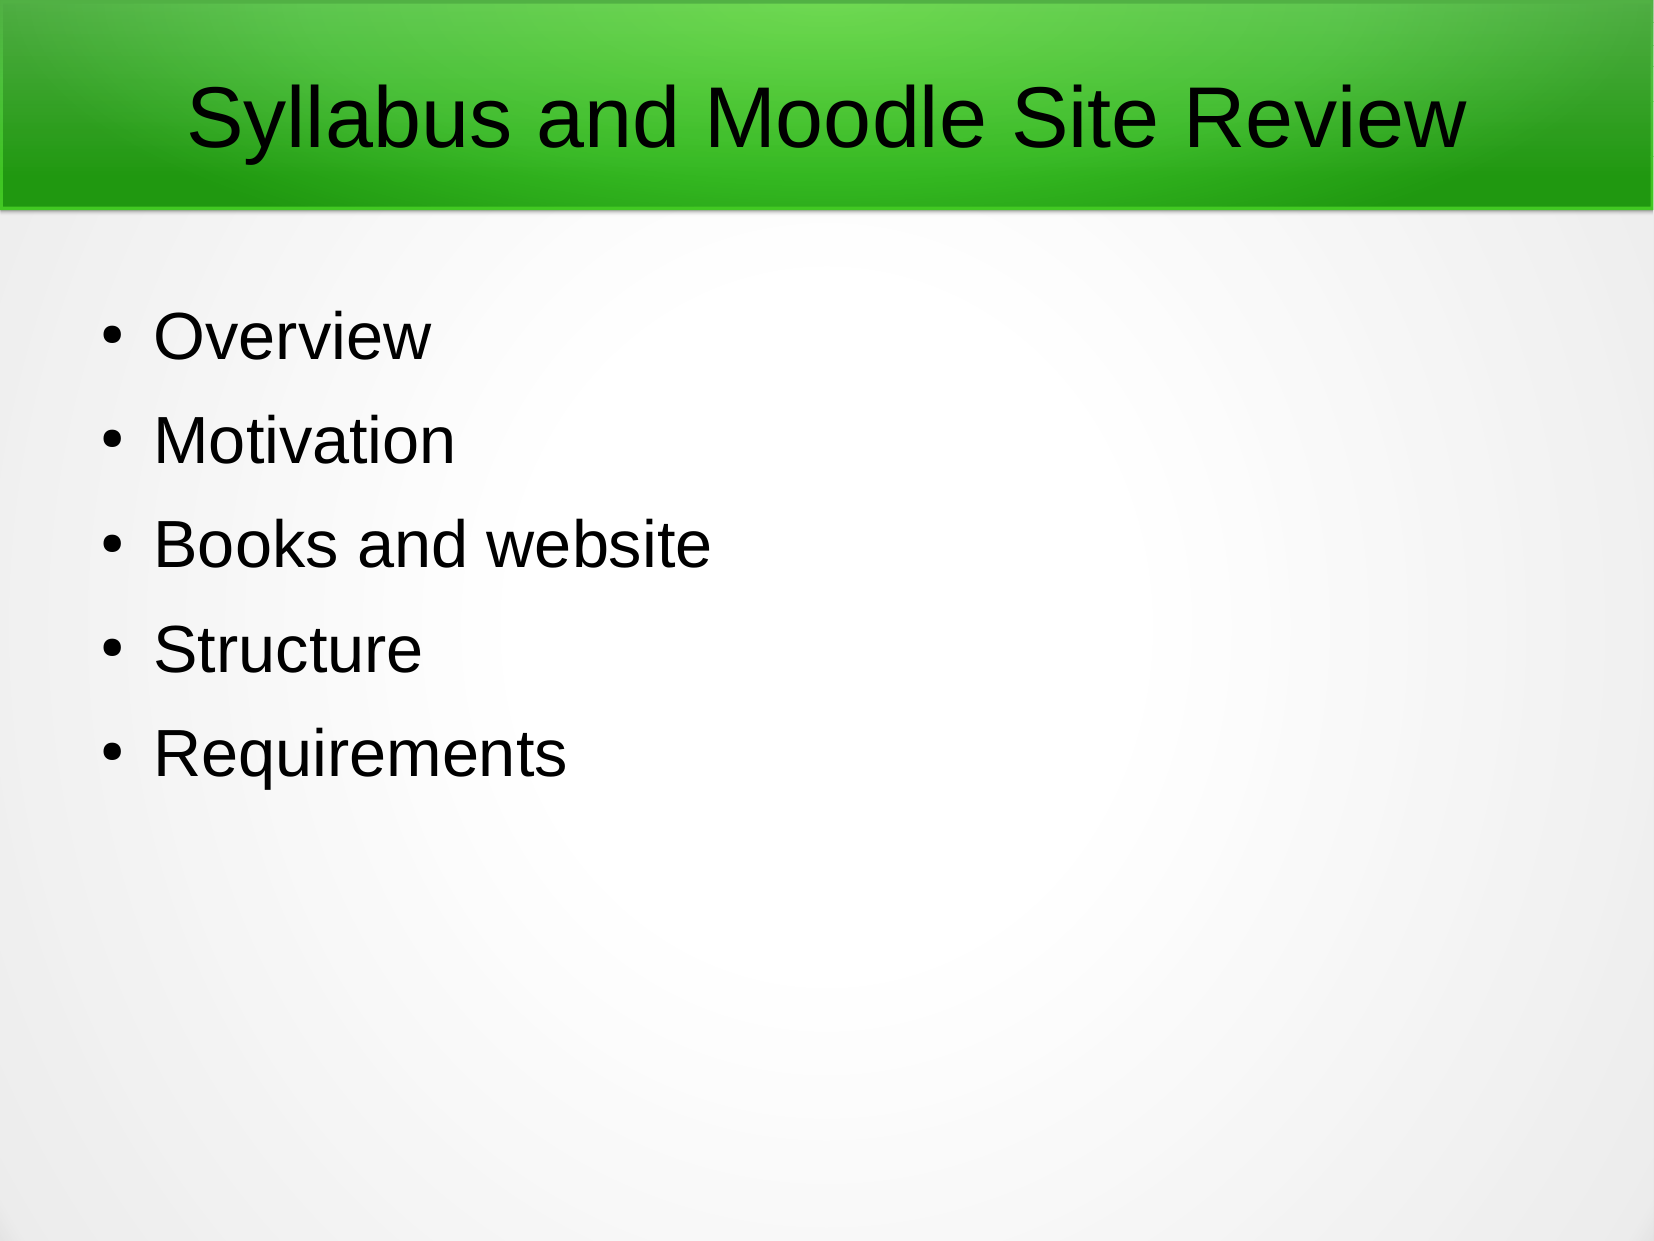

# Syllabus and Moodle Site Review
Overview
Motivation
Books and website
Structure
Requirements